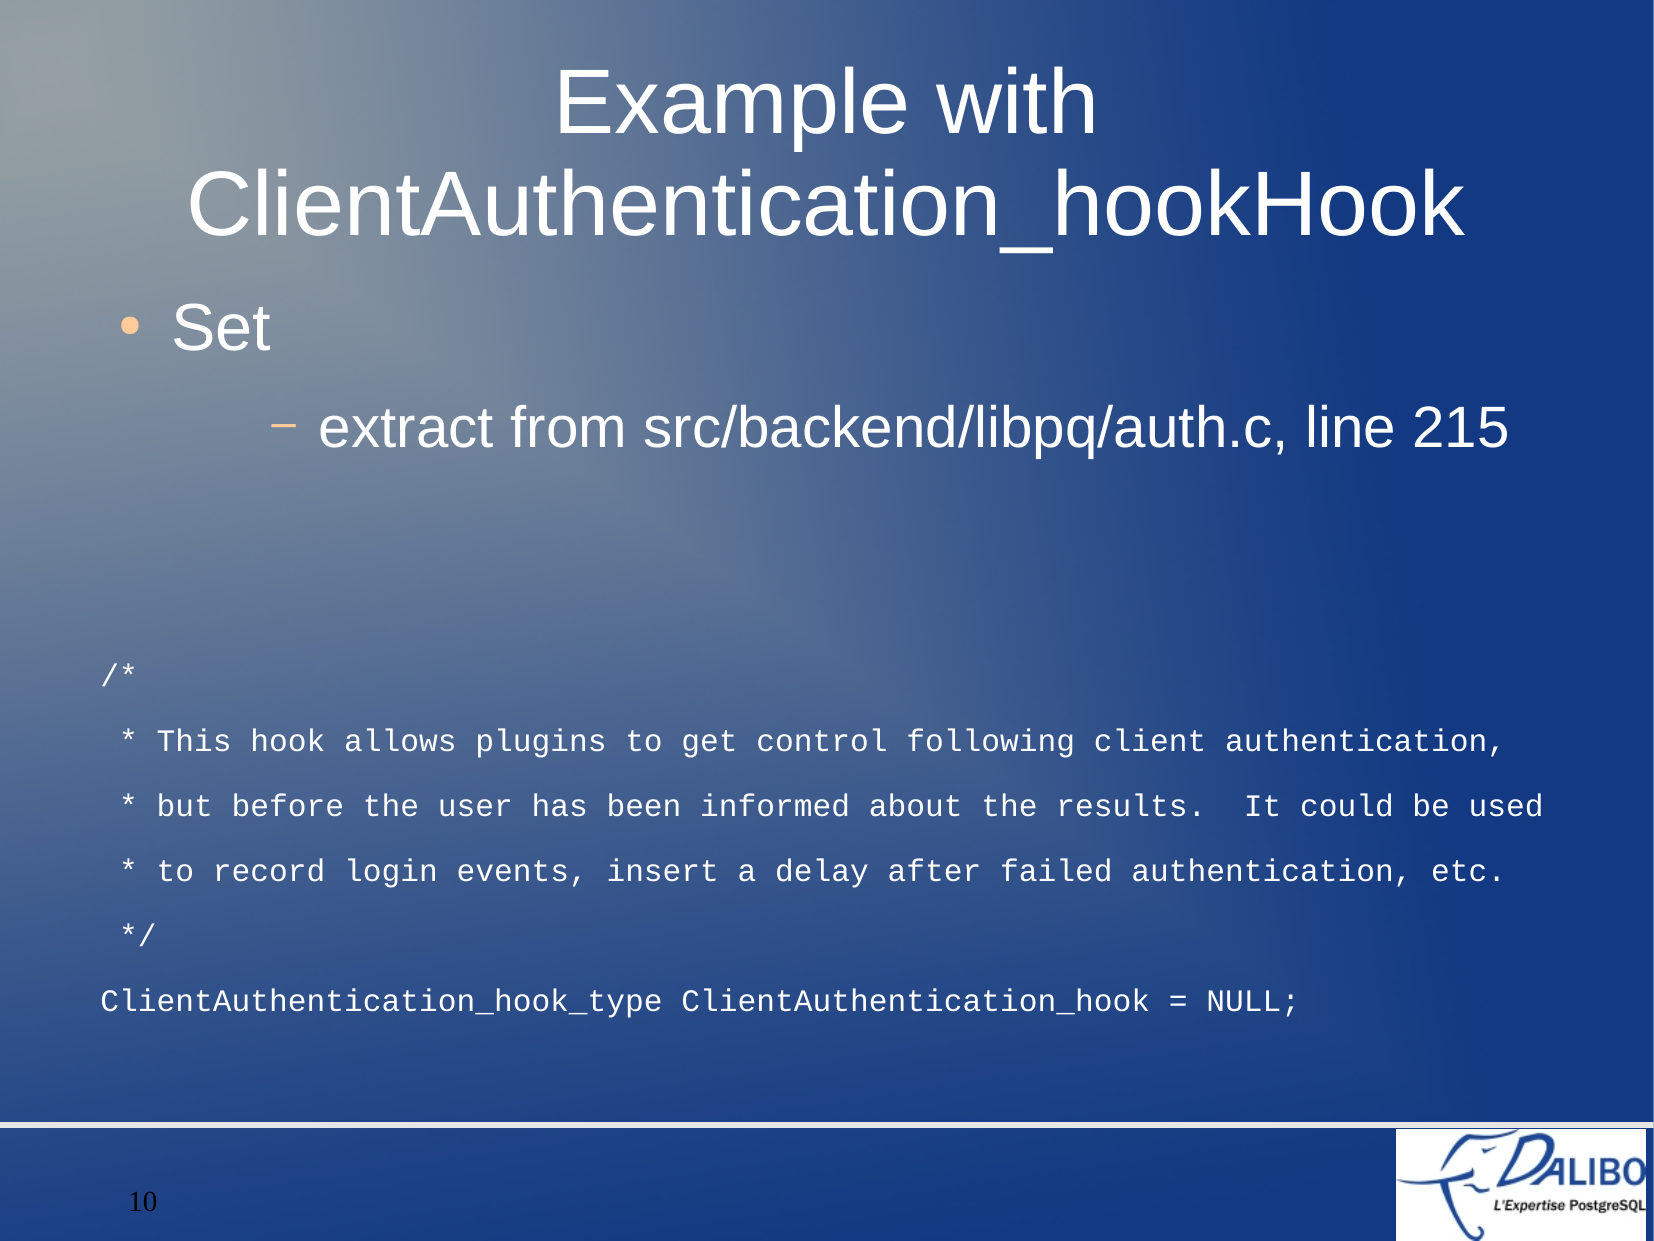

# Example with ClientAuthentication_hookHook
Set
extract from src/backend/libpq/auth.c, line 215
/*
 * This hook allows plugins to get control following client authentication,
 * but before the user has been informed about the results. It could be used
 * to record login events, insert a delay after failed authentication, etc.
 */
ClientAuthentication_hook_type ClientAuthentication_hook = NULL;